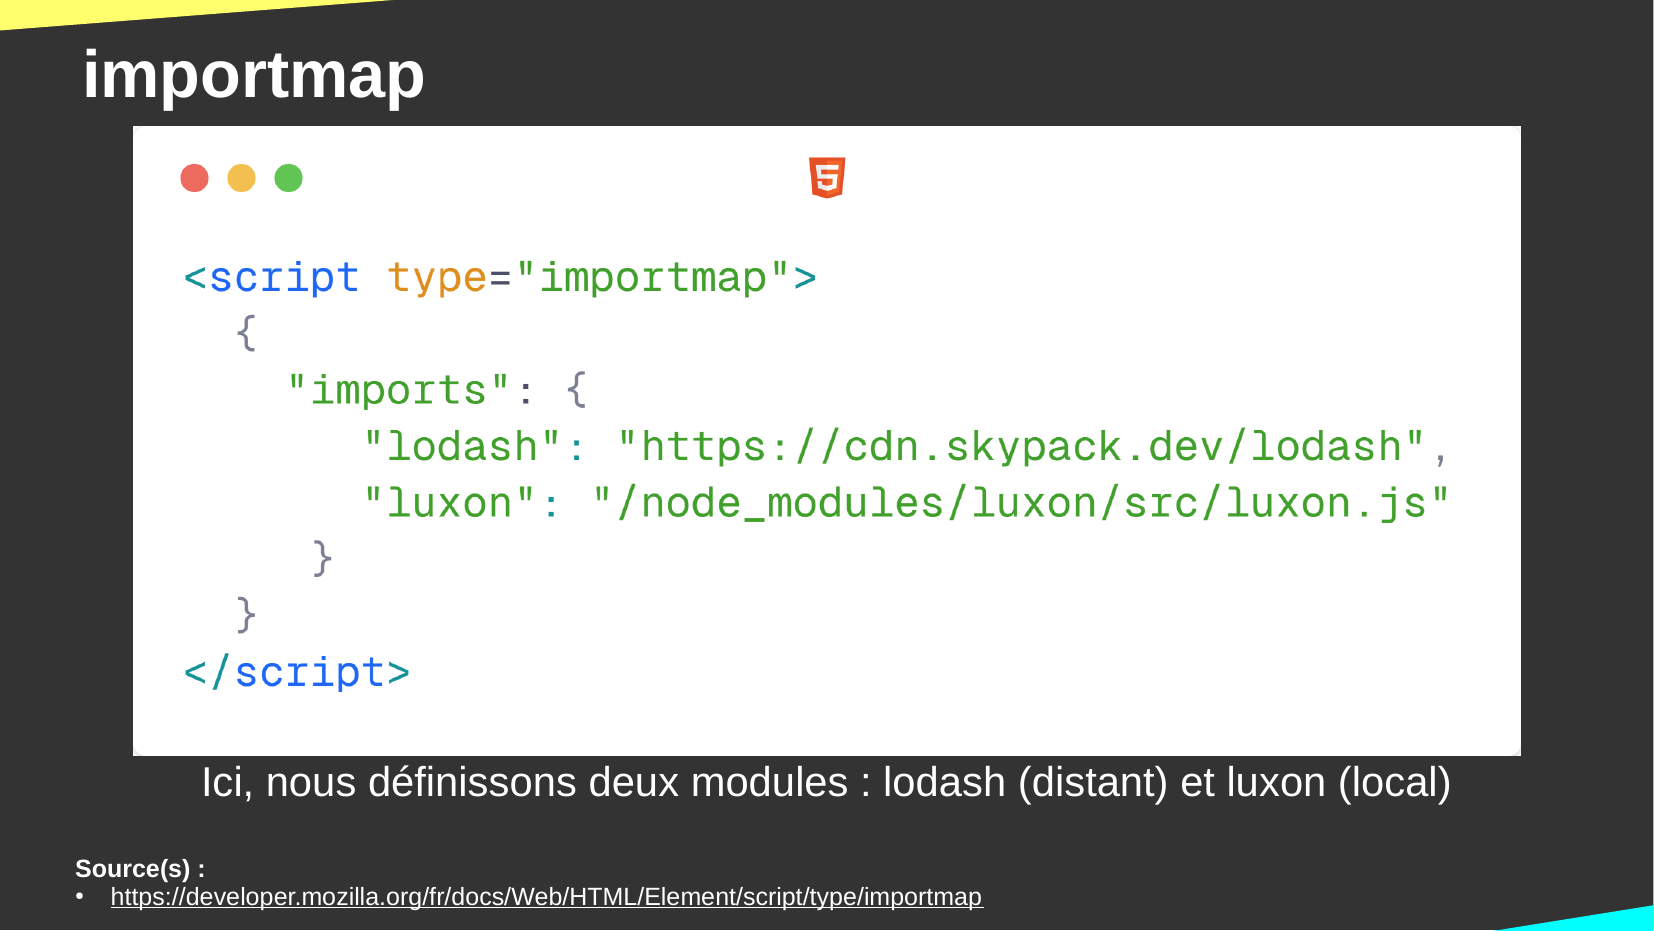

# importmap
Ici, nous définissons deux modules : lodash (distant) et luxon (local)
Source(s) :
https://developer.mozilla.org/fr/docs/Web/HTML/Element/script/type/importmap